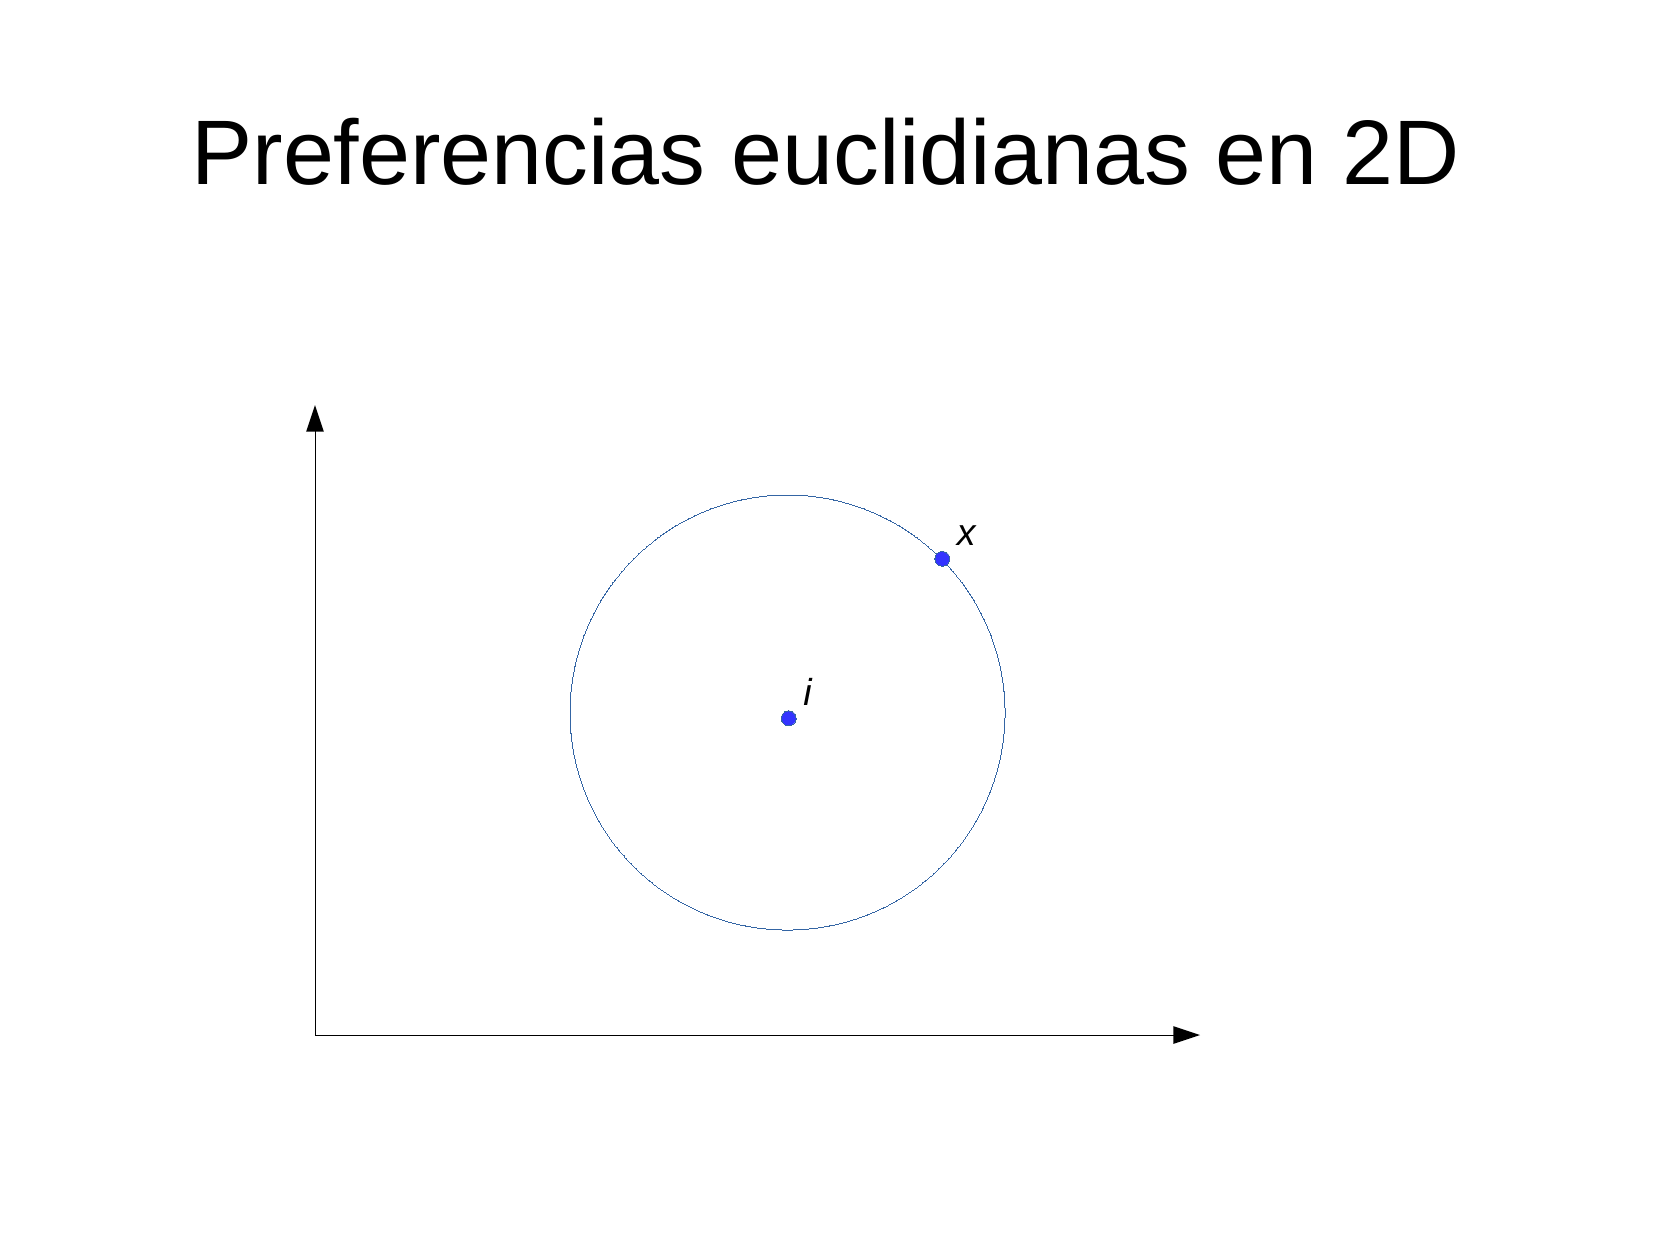

# Preferencias euclidianas en 2D
x
i